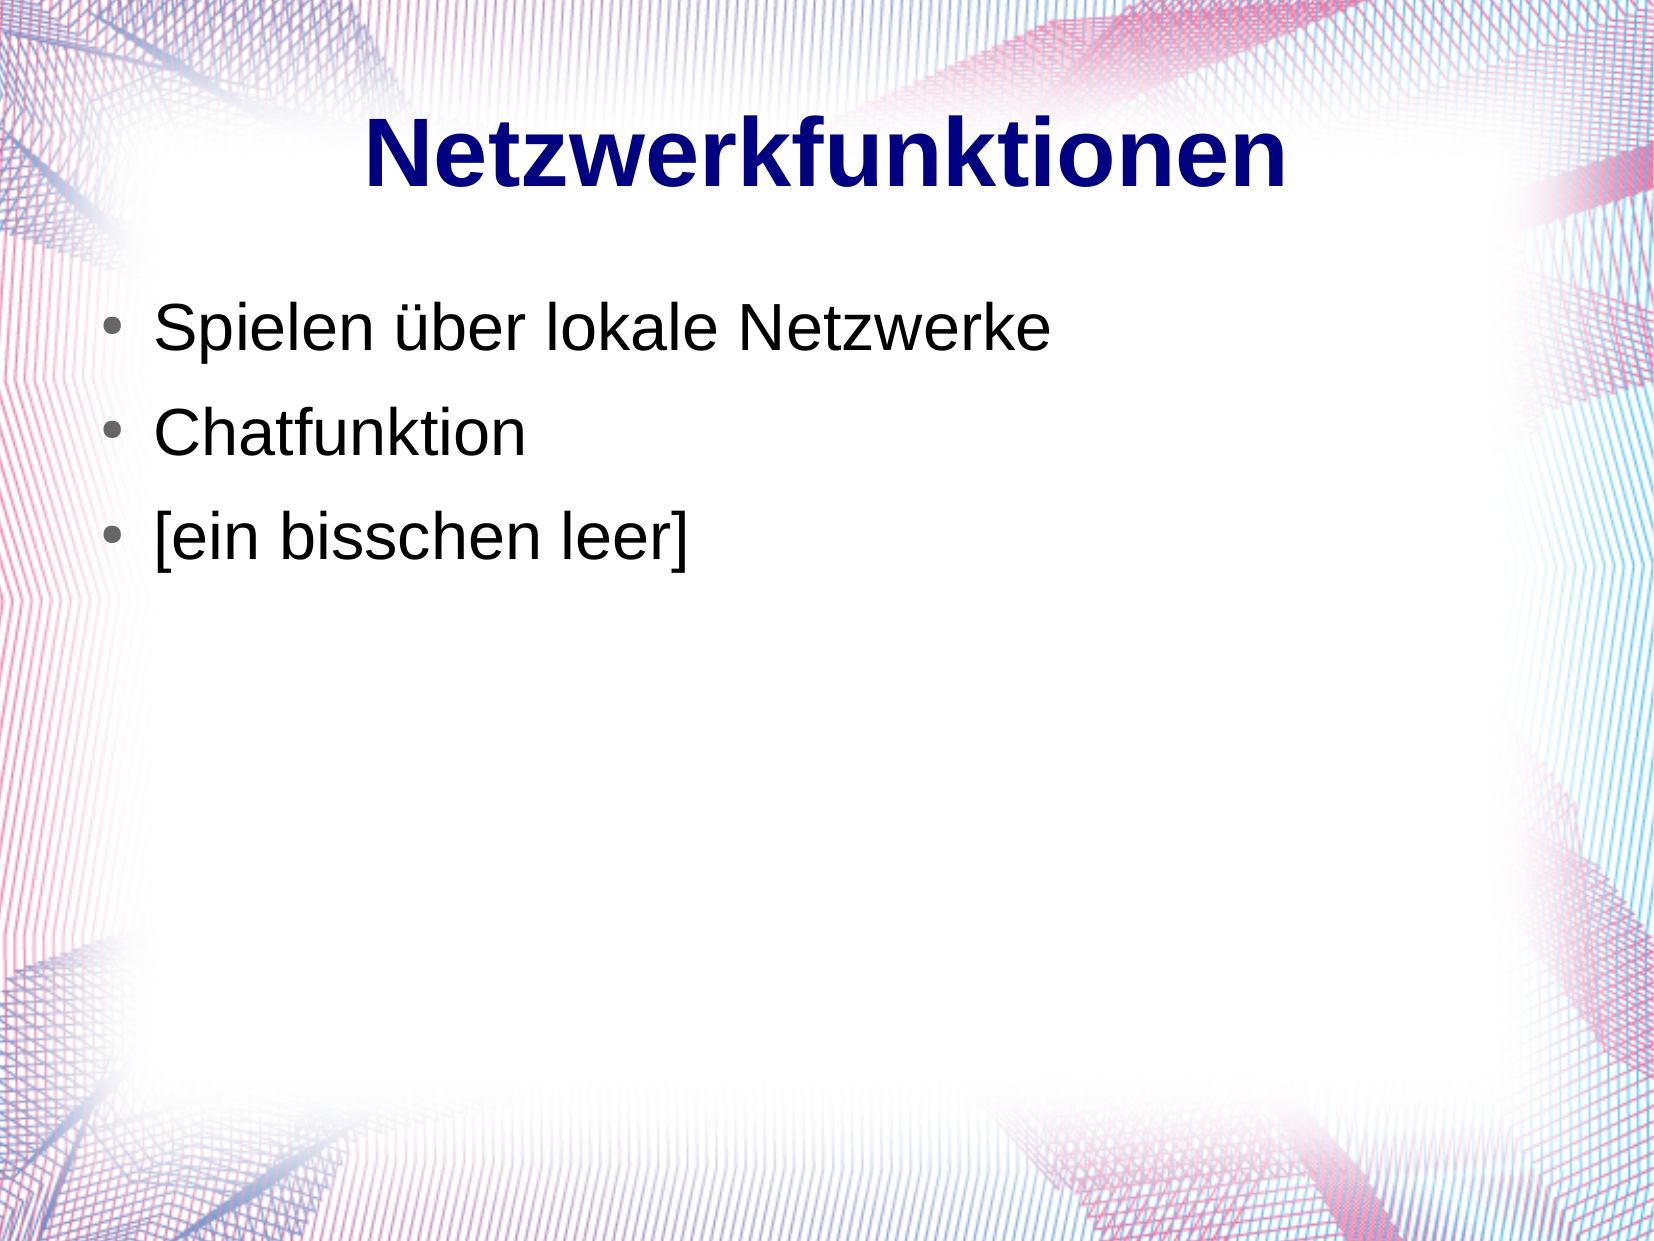

# Netzwerkfunktionen
Spielen über lokale Netzwerke
Chatfunktion
[ein bisschen leer]